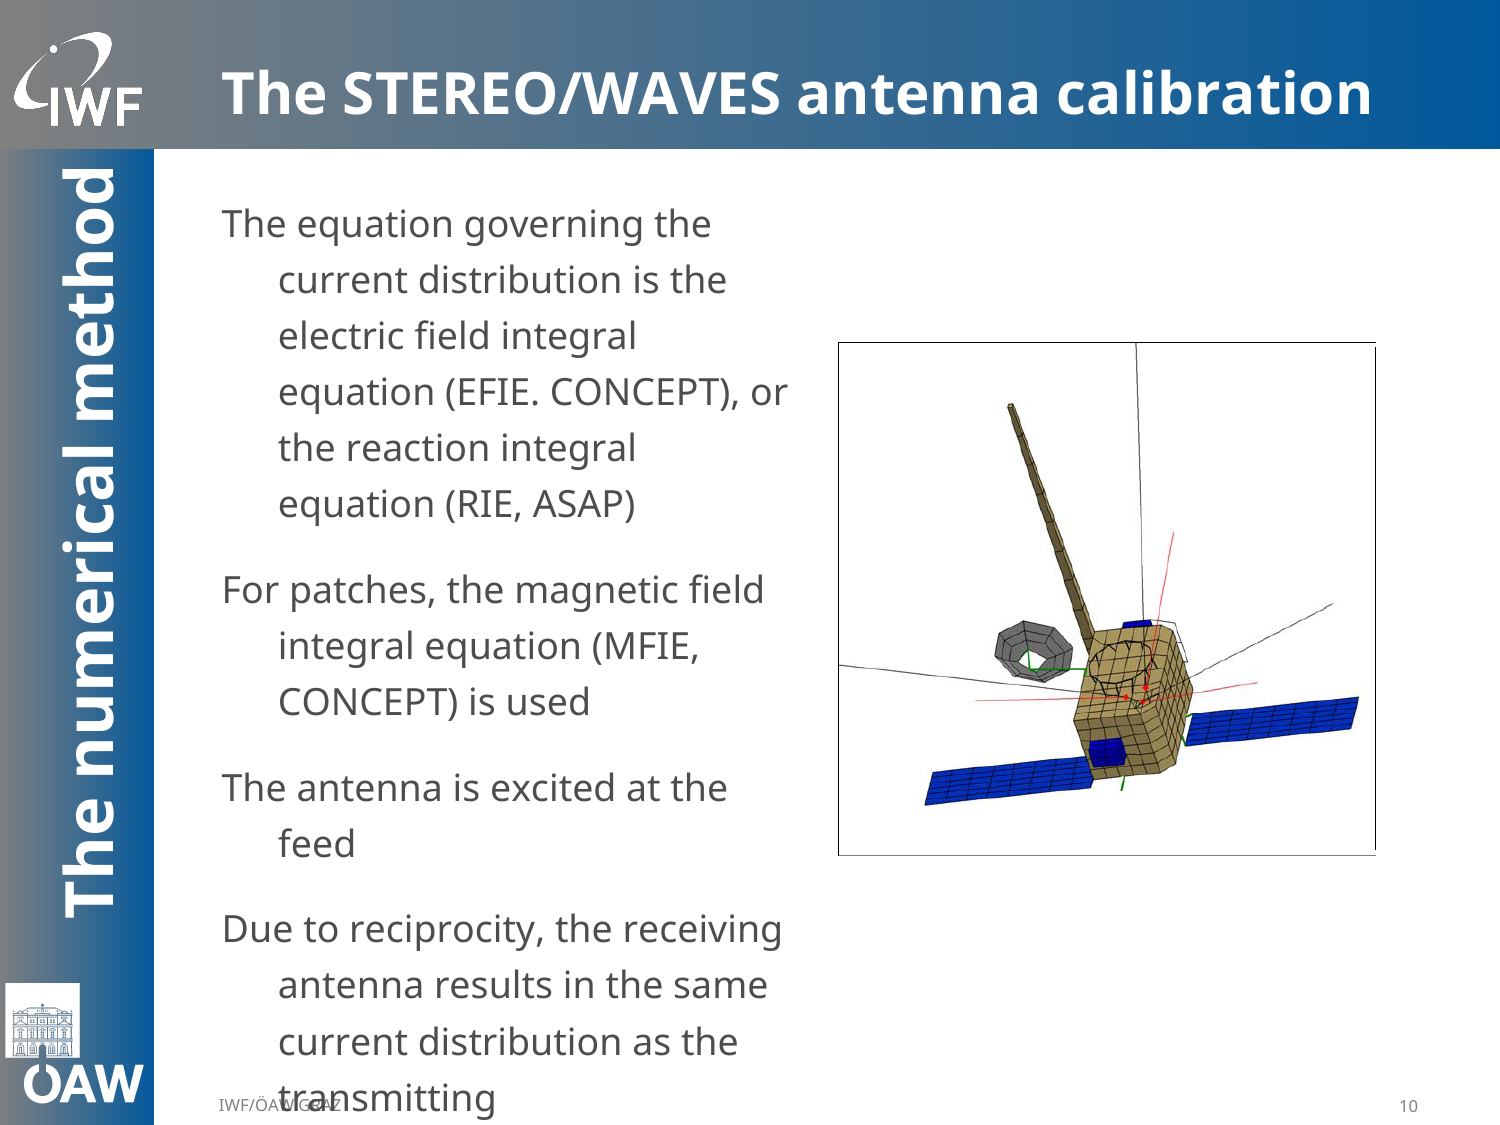

# The STEREO/WAVES antenna calibration
The equation governing the current distribution is the electric field integral equation (EFIE. CONCEPT), or the reaction integral equation (RIE, ASAP)
For patches, the magnetic field integral equation (MFIE, CONCEPT) is used
The antenna is excited at the feed
Due to reciprocity, the receiving antenna results in the same current distribution as the transmitting
The numerical method
IWF/ÖAW GRAZ
10